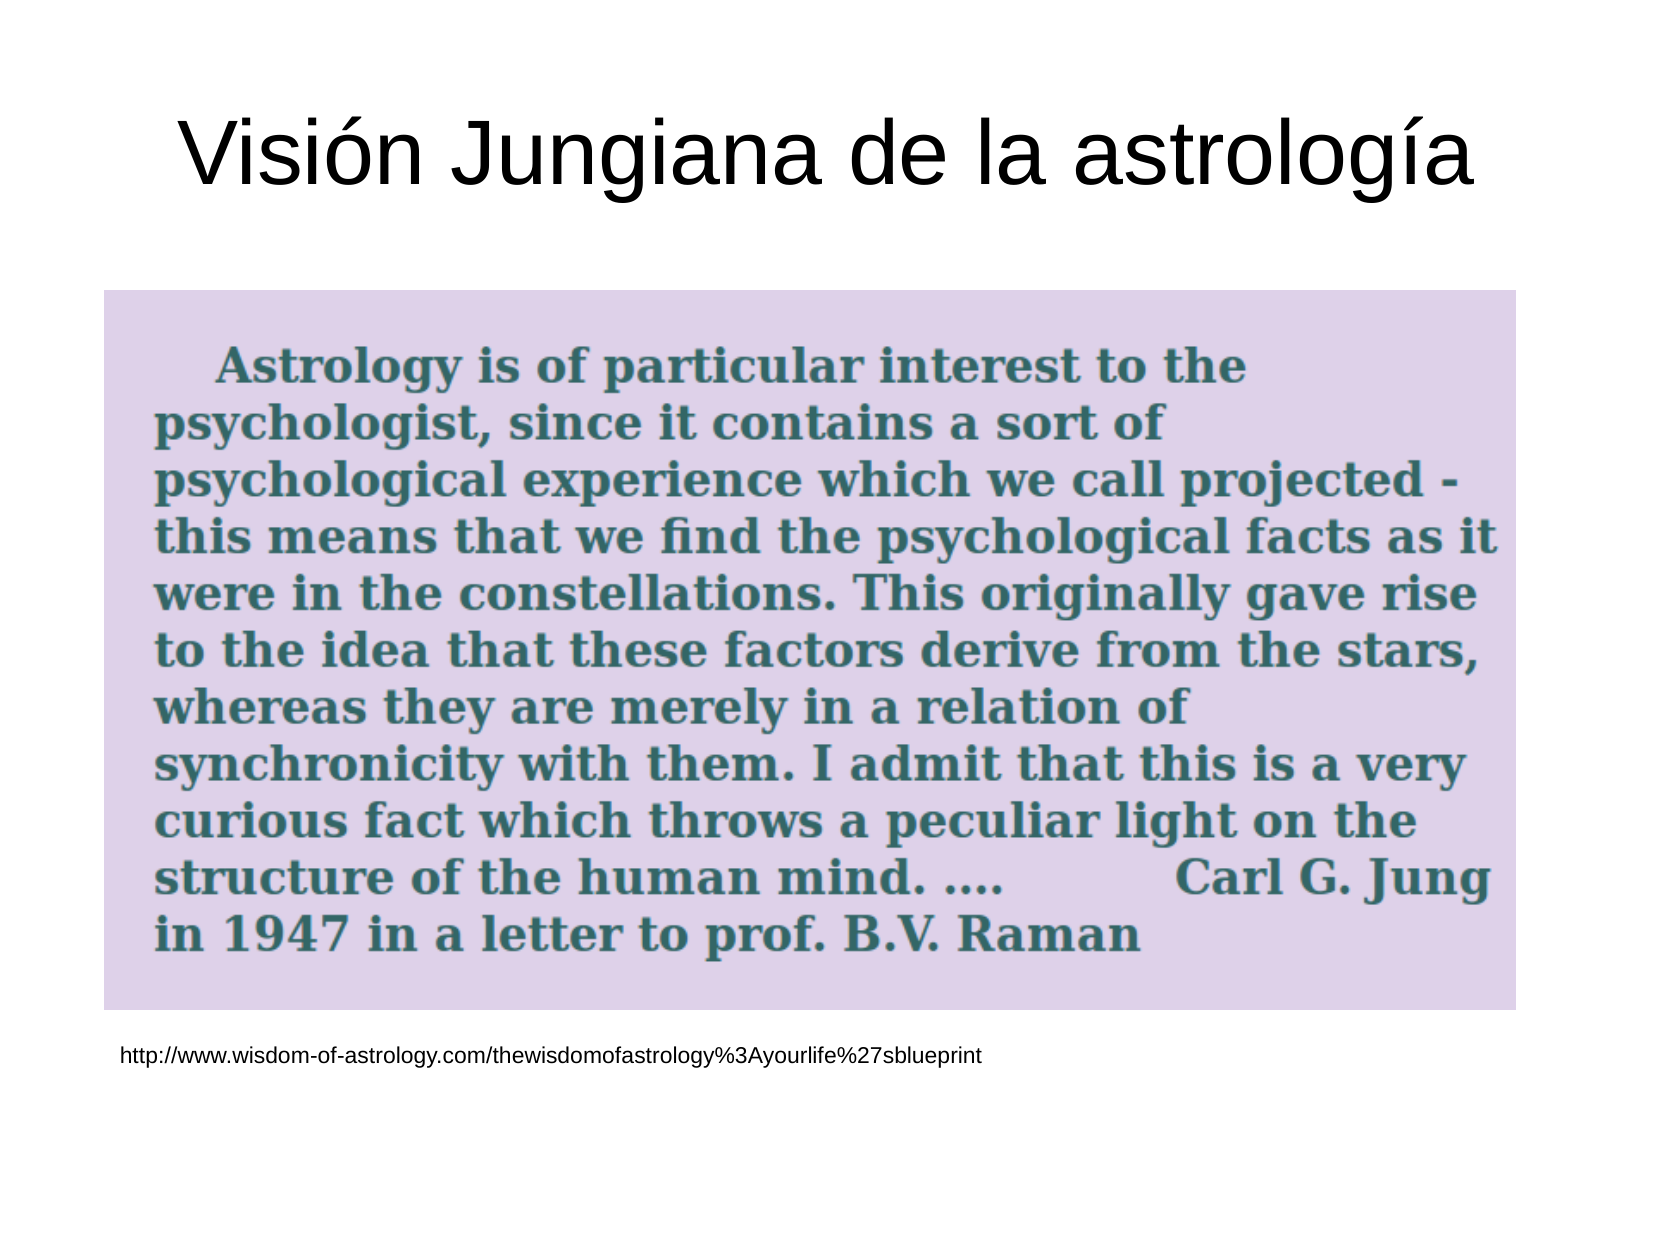

# Visión Jungiana de la astrología
http://www.wisdom-of-astrology.com/thewisdomofastrology%3Ayourlife%27sblueprint